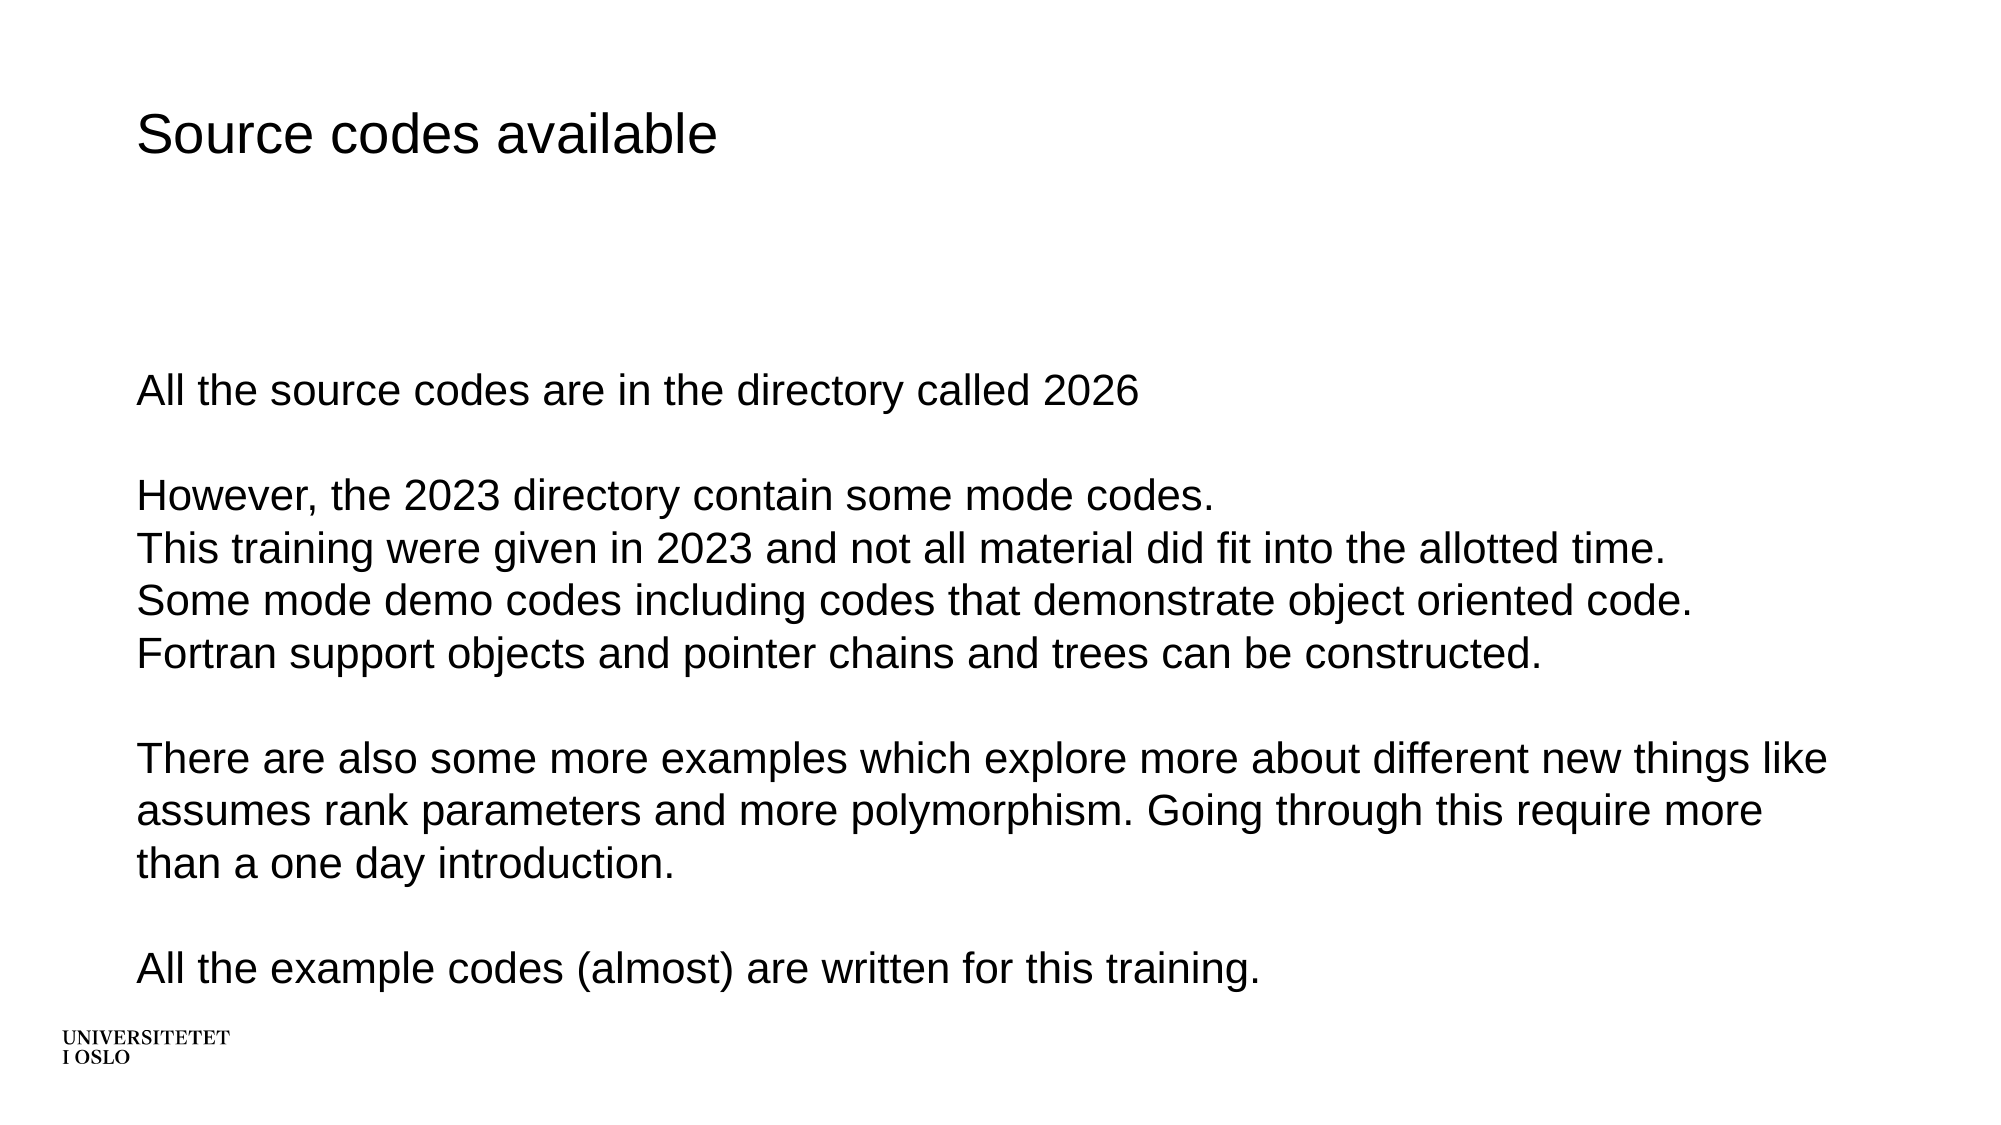

# Source codes available
All the source codes are in the directory called 2026
However, the 2023 directory contain some mode codes.
This training were given in 2023 and not all material did fit into the allotted time.
Some mode demo codes including codes that demonstrate object oriented code.
Fortran support objects and pointer chains and trees can be constructed.
There are also some more examples which explore more about different new things like assumes rank parameters and more polymorphism. Going through this require more
than a one day introduction.
All the example codes (almost) are written for this training.